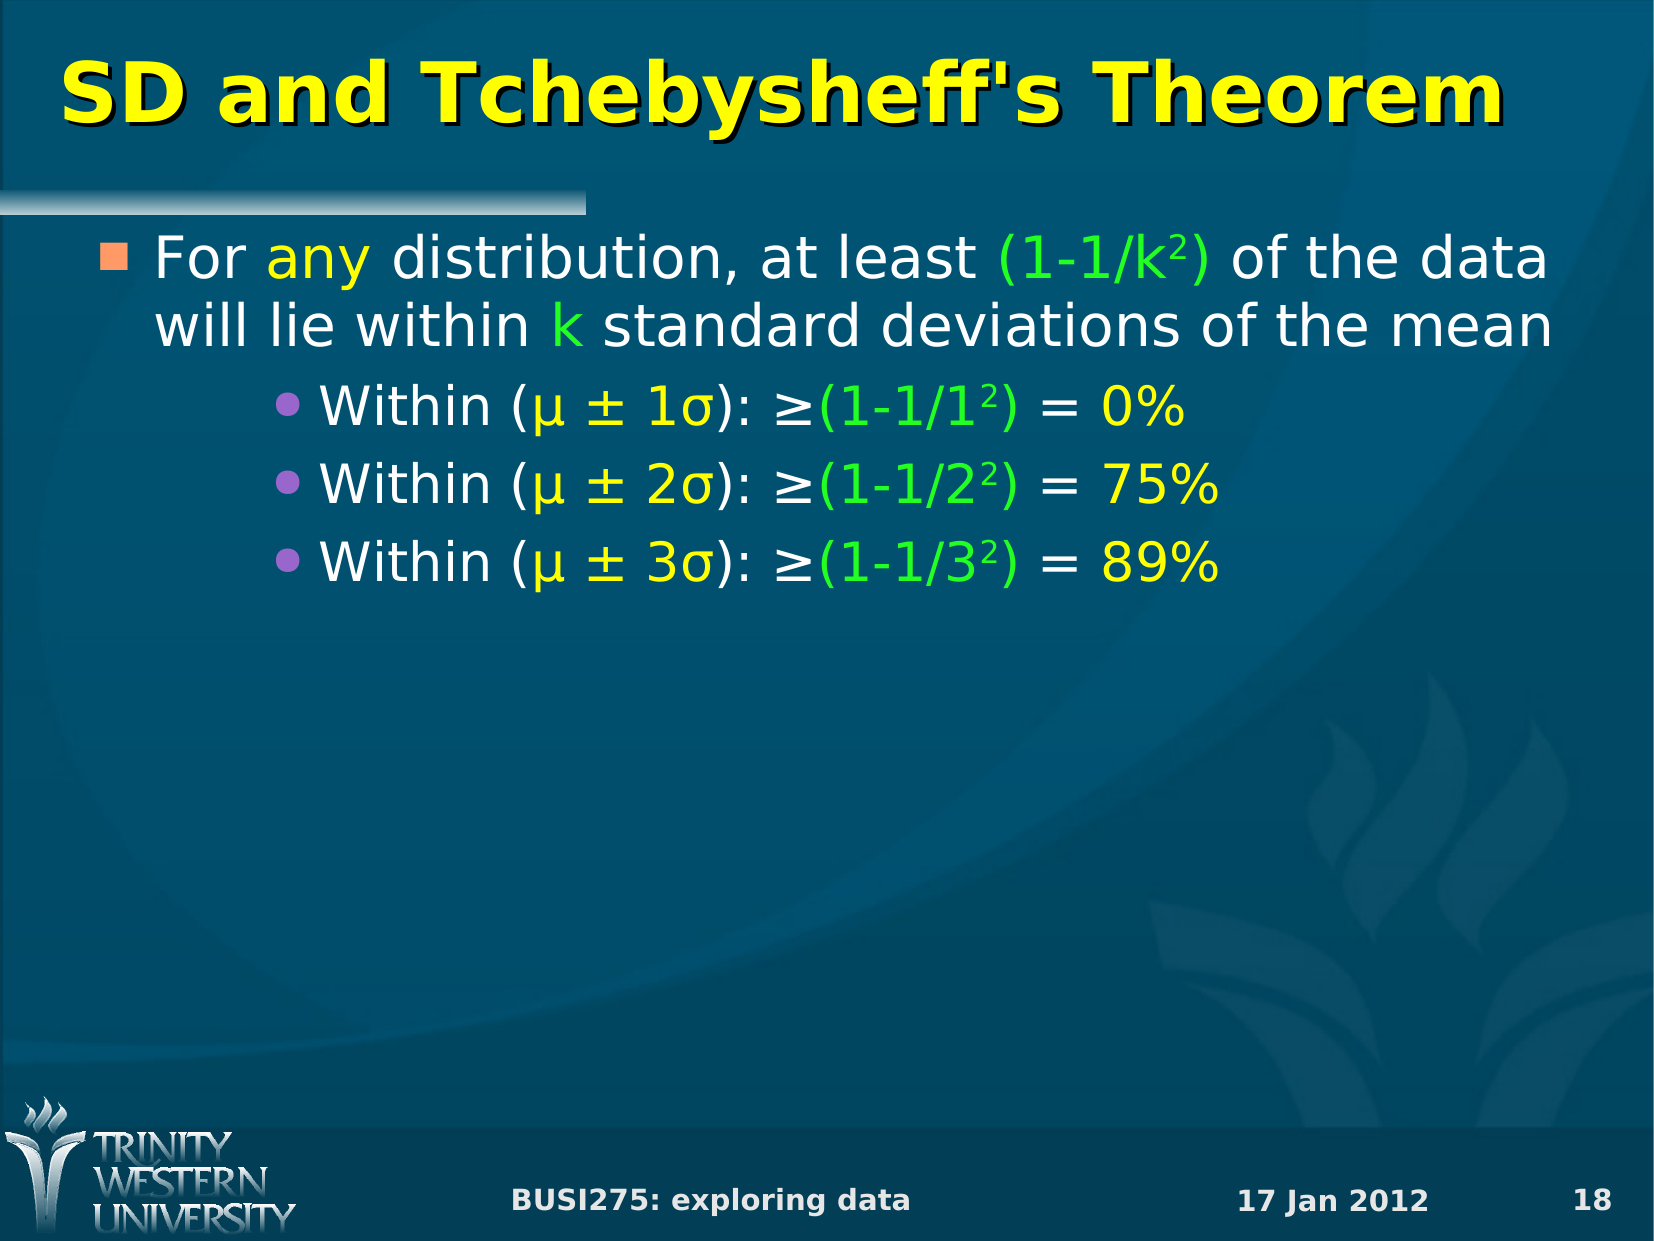

# SD and Tchebysheff's Theorem
For any distribution, at least (1-1/k2) of the data will lie within k standard deviations of the mean
Within (μ ± 1σ): ≥(1-1/12) = 0%
Within (μ ± 2σ): ≥(1-1/22) = 75%
Within (μ ± 3σ): ≥(1-1/32) = 89%
BUSI275: exploring data
17 Jan 2012
18